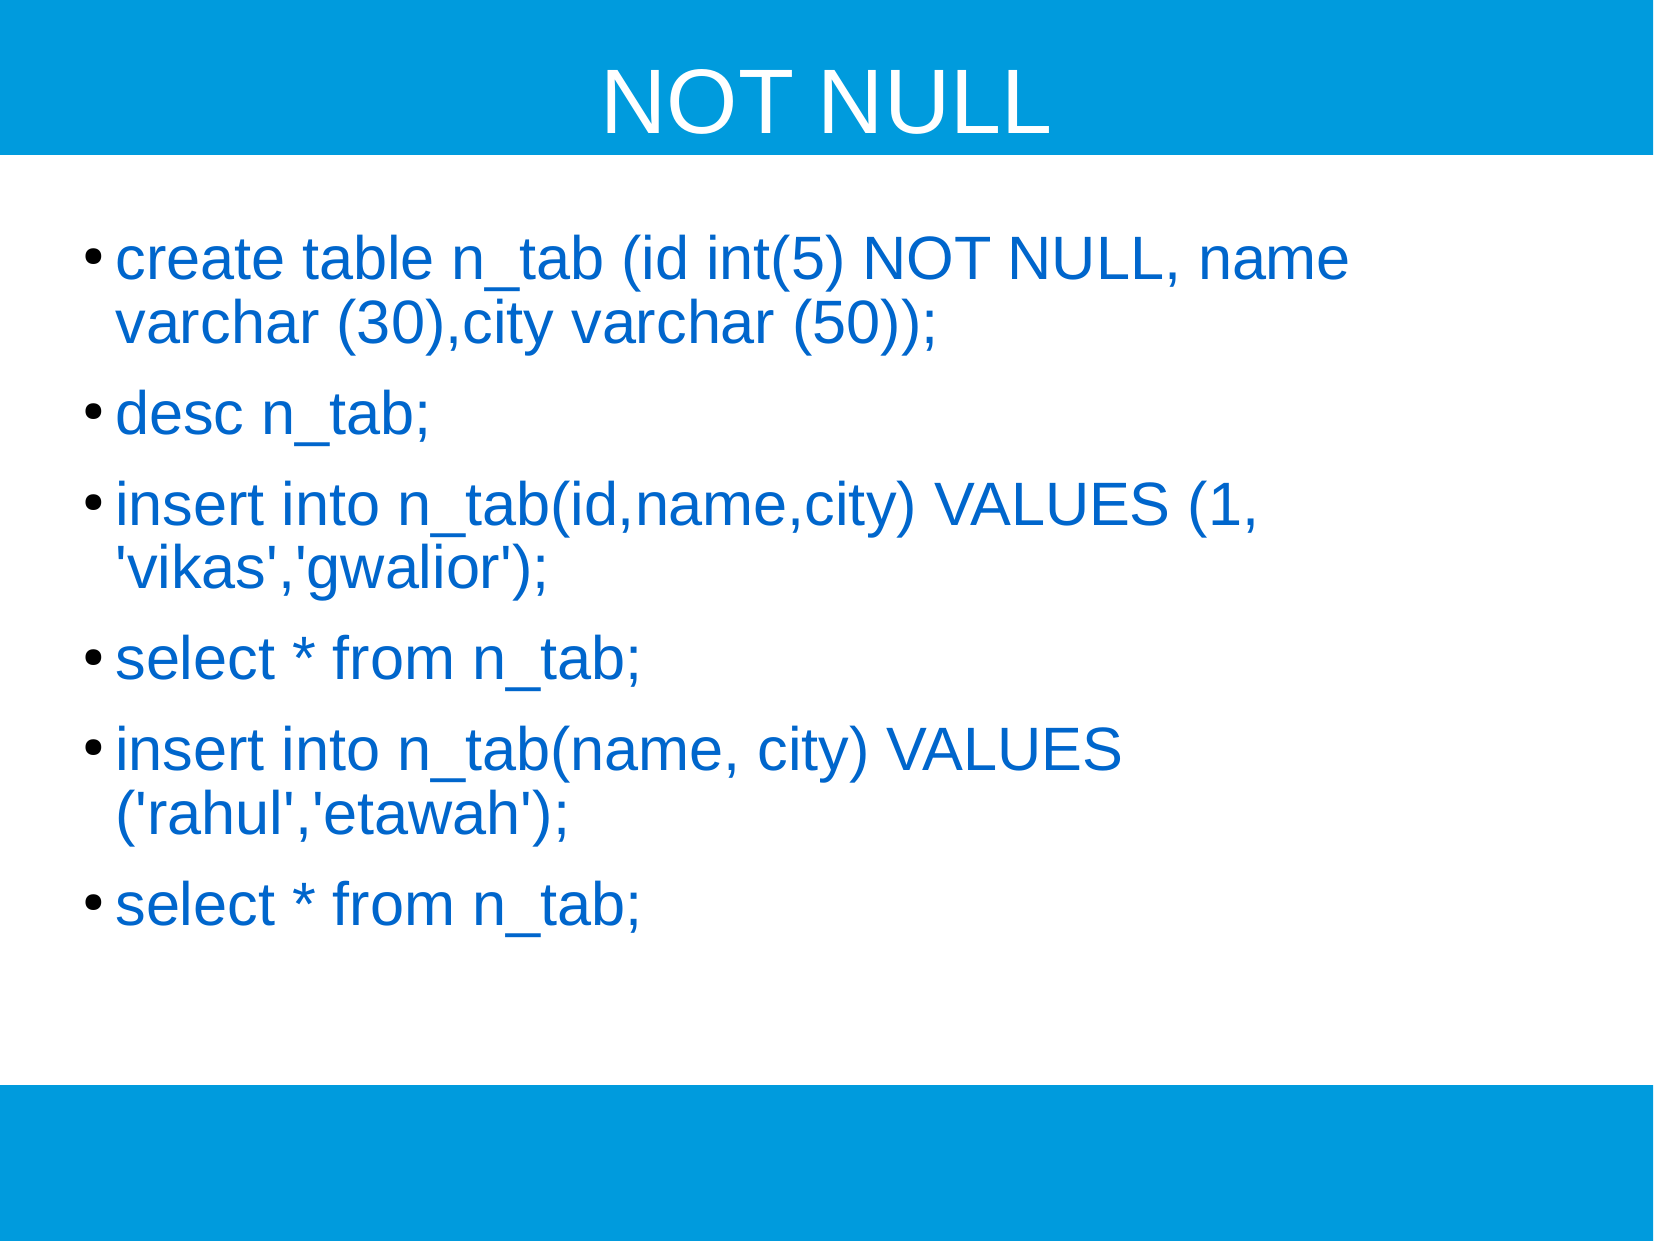

# NOT NULL
create table n_tab (id int(5) NOT NULL, name varchar (30),city varchar (50));
desc n_tab;
insert into n_tab(id,name,city) VALUES (1, 'vikas','gwalior');
select * from n_tab;
insert into n_tab(name, city) VALUES ('rahul','etawah');
select * from n_tab;